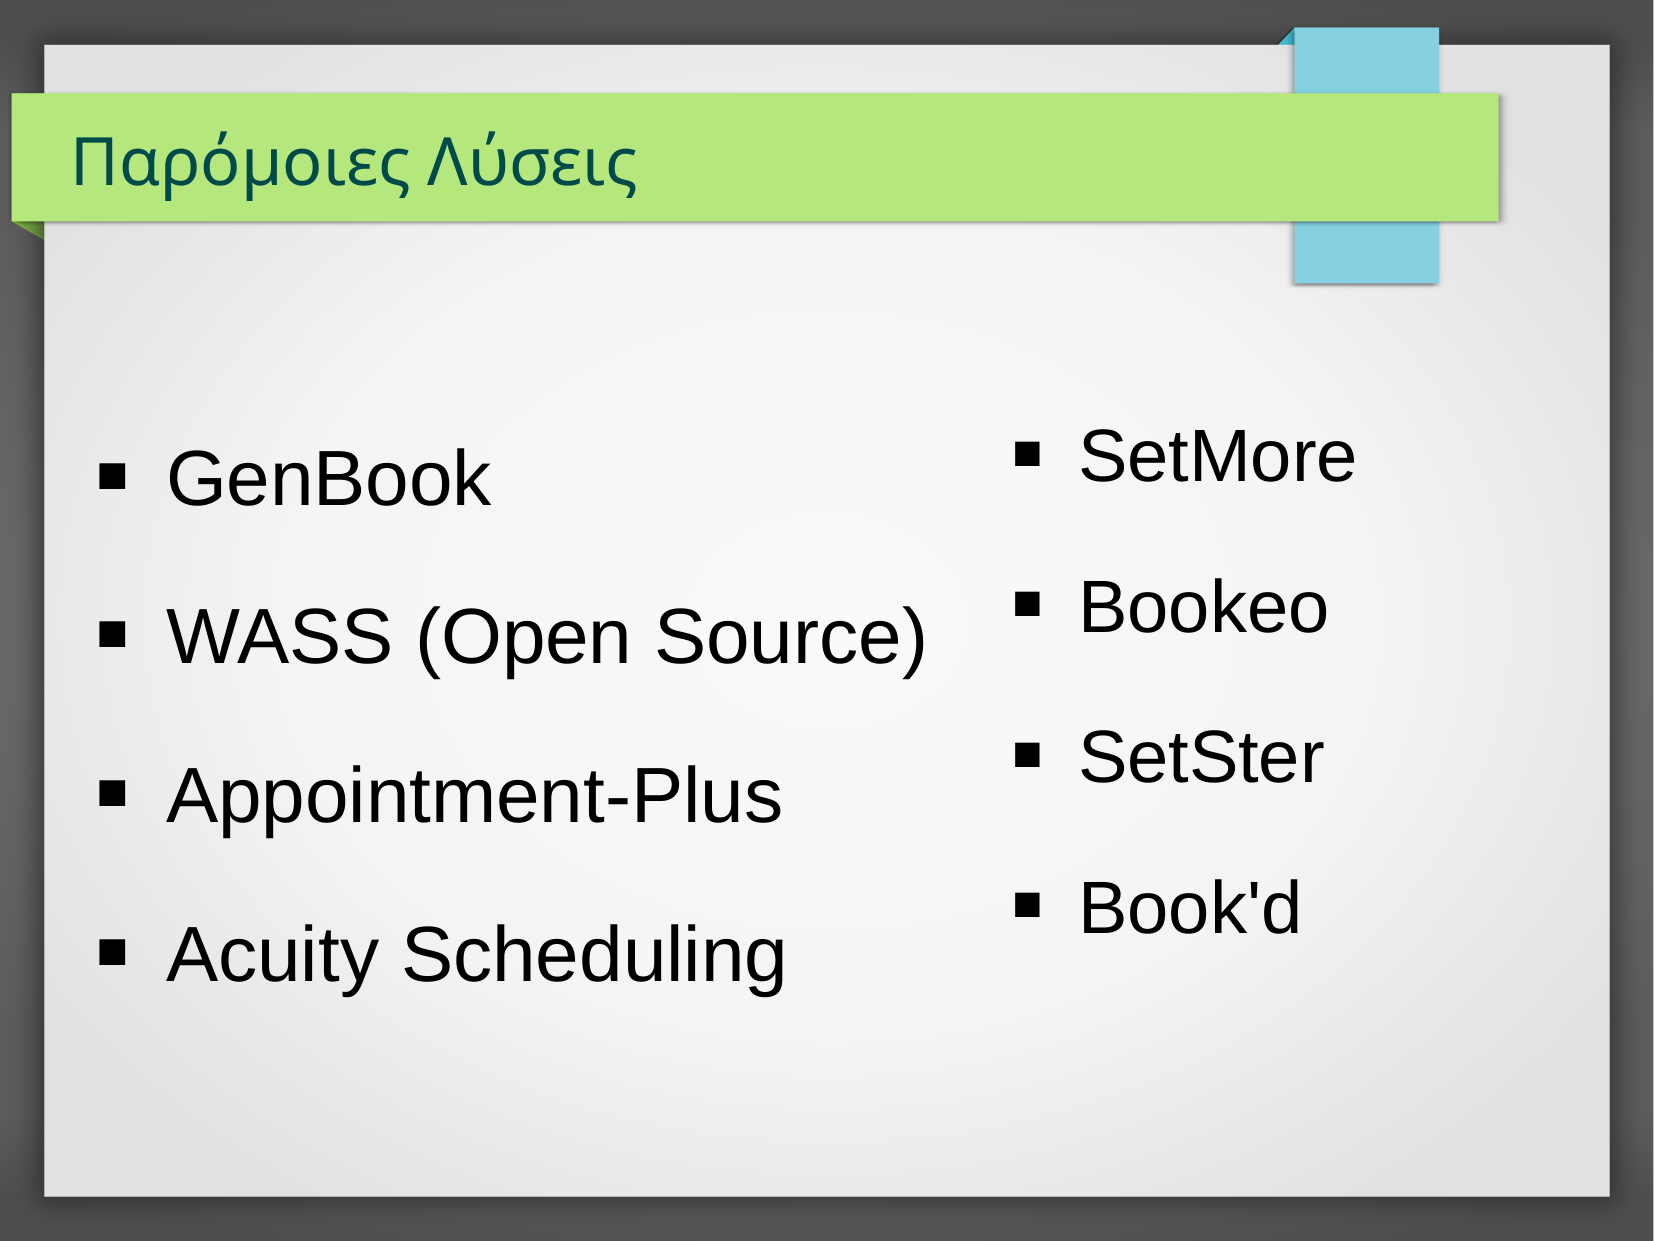

# Παρόμοιες Λύσεις
SetMore
Bookeo
SetSter
Book'd
GenBook
WASS (Open Source)
Appointment-Plus
Acuity Scheduling